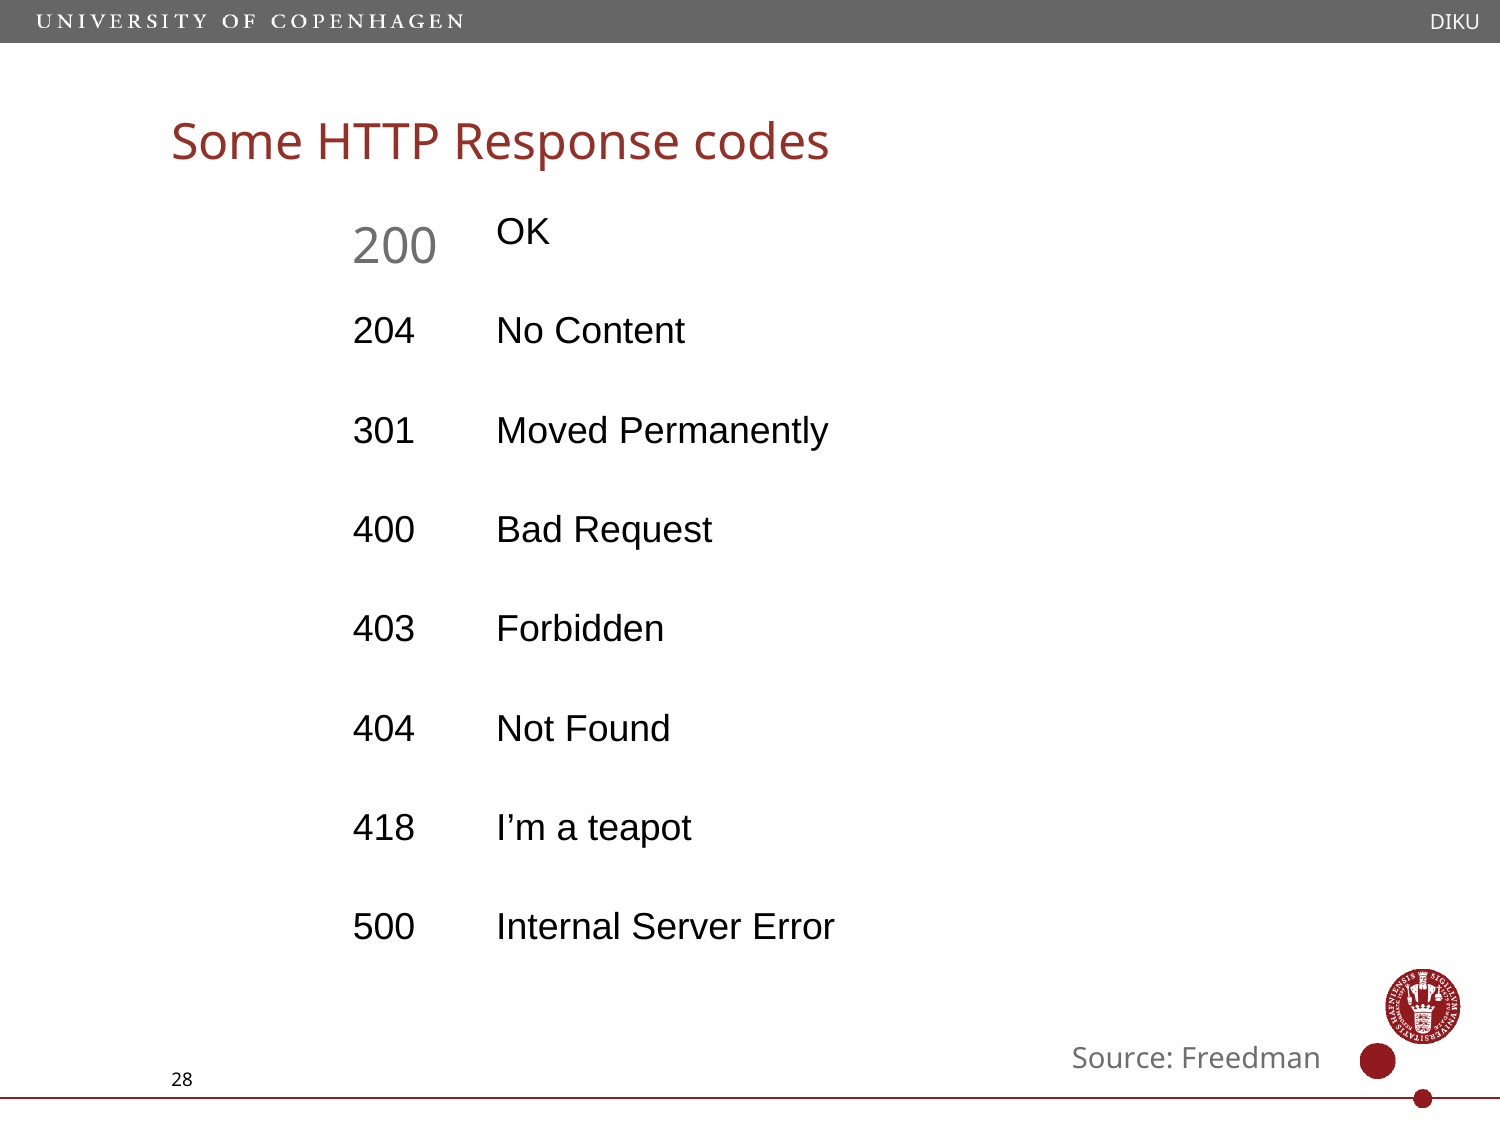

DIKU
# Some HTTP Response codes
| 200 | OK |
| --- | --- |
| 204 | No Content |
| 301 | Moved Permanently |
| 400 | Bad Request |
| 403 | Forbidden |
| 404 | Not Found |
| 418 | I’m a teapot |
| 500 | Internal Server Error |
Source: Freedman